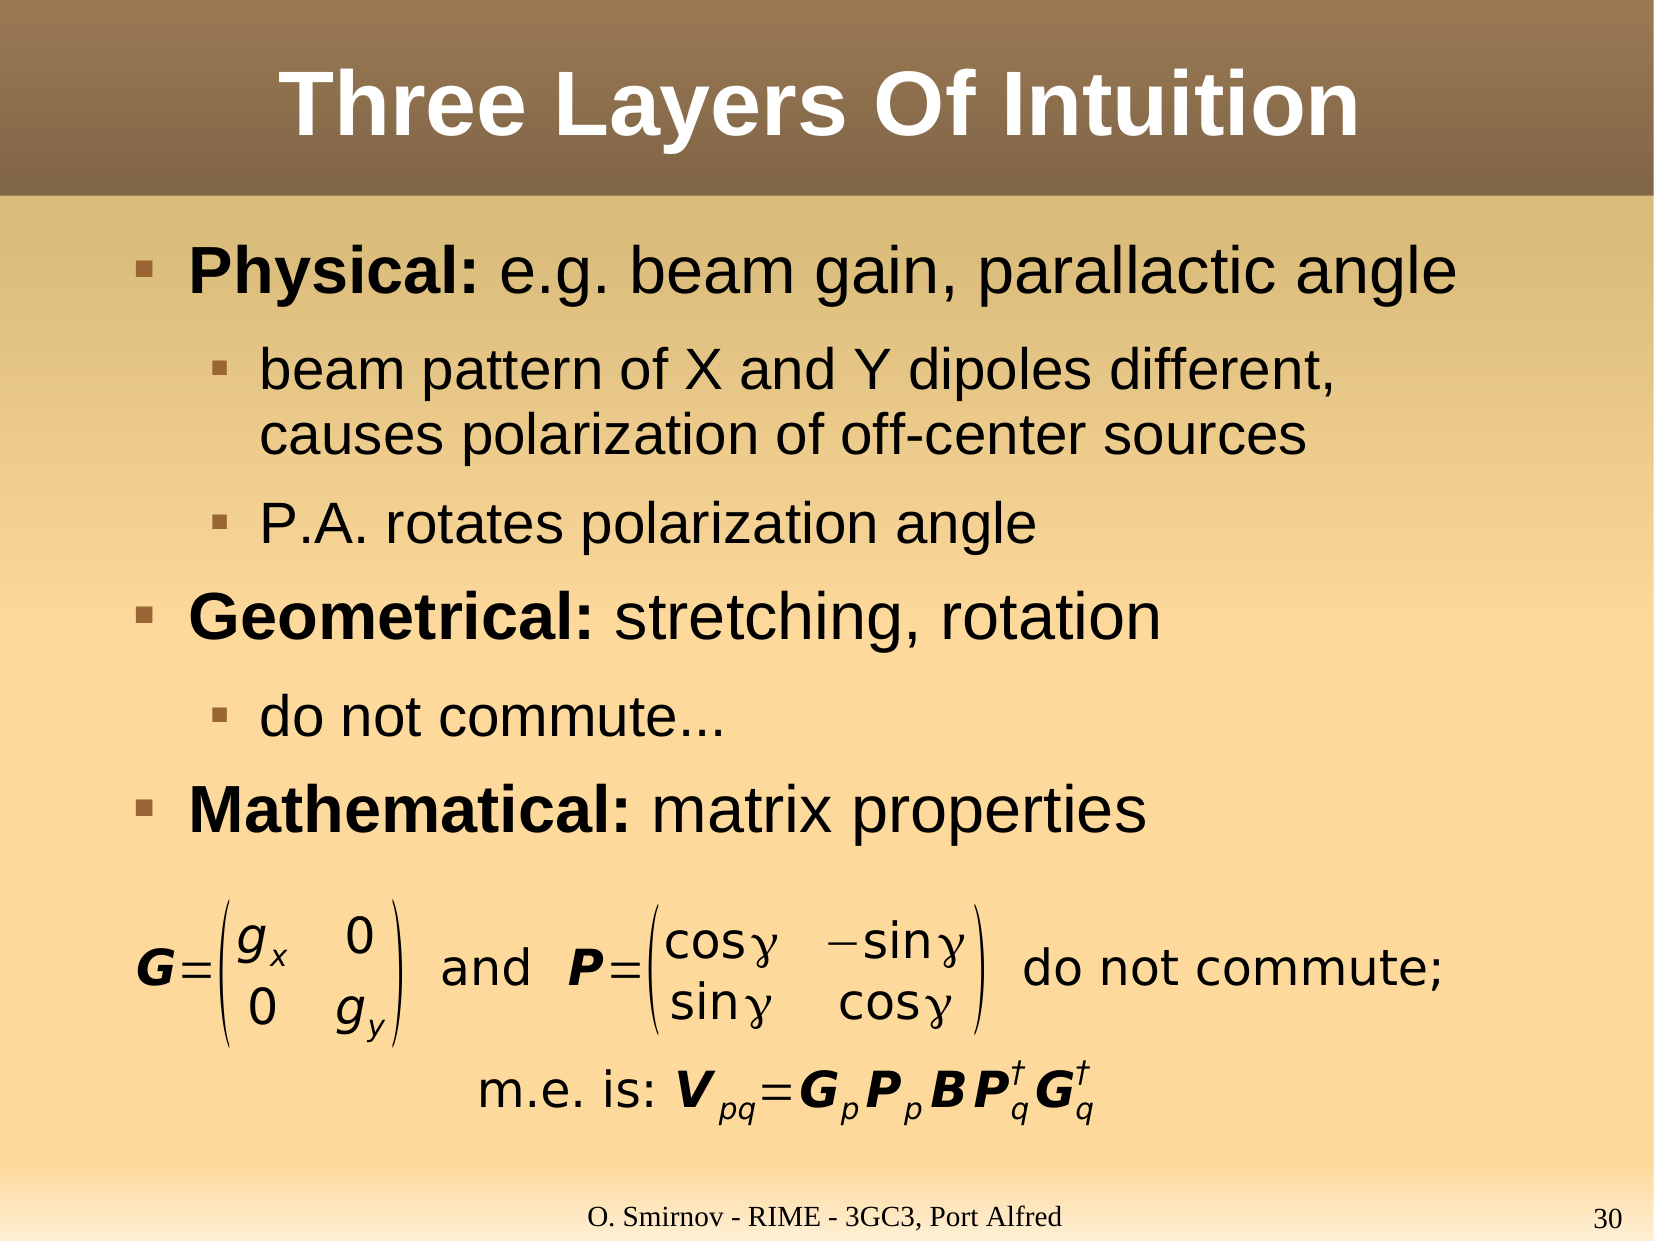

# Three Layers Of Intuition
Physical: e.g. beam gain, parallactic angle
beam pattern of X and Y dipoles different, causes polarization of off-center sources
P.A. rotates polarization angle
Geometrical: stretching, rotation
do not commute...
Mathematical: matrix properties
O. Smirnov - RIME - 3GC3, Port Alfred
30